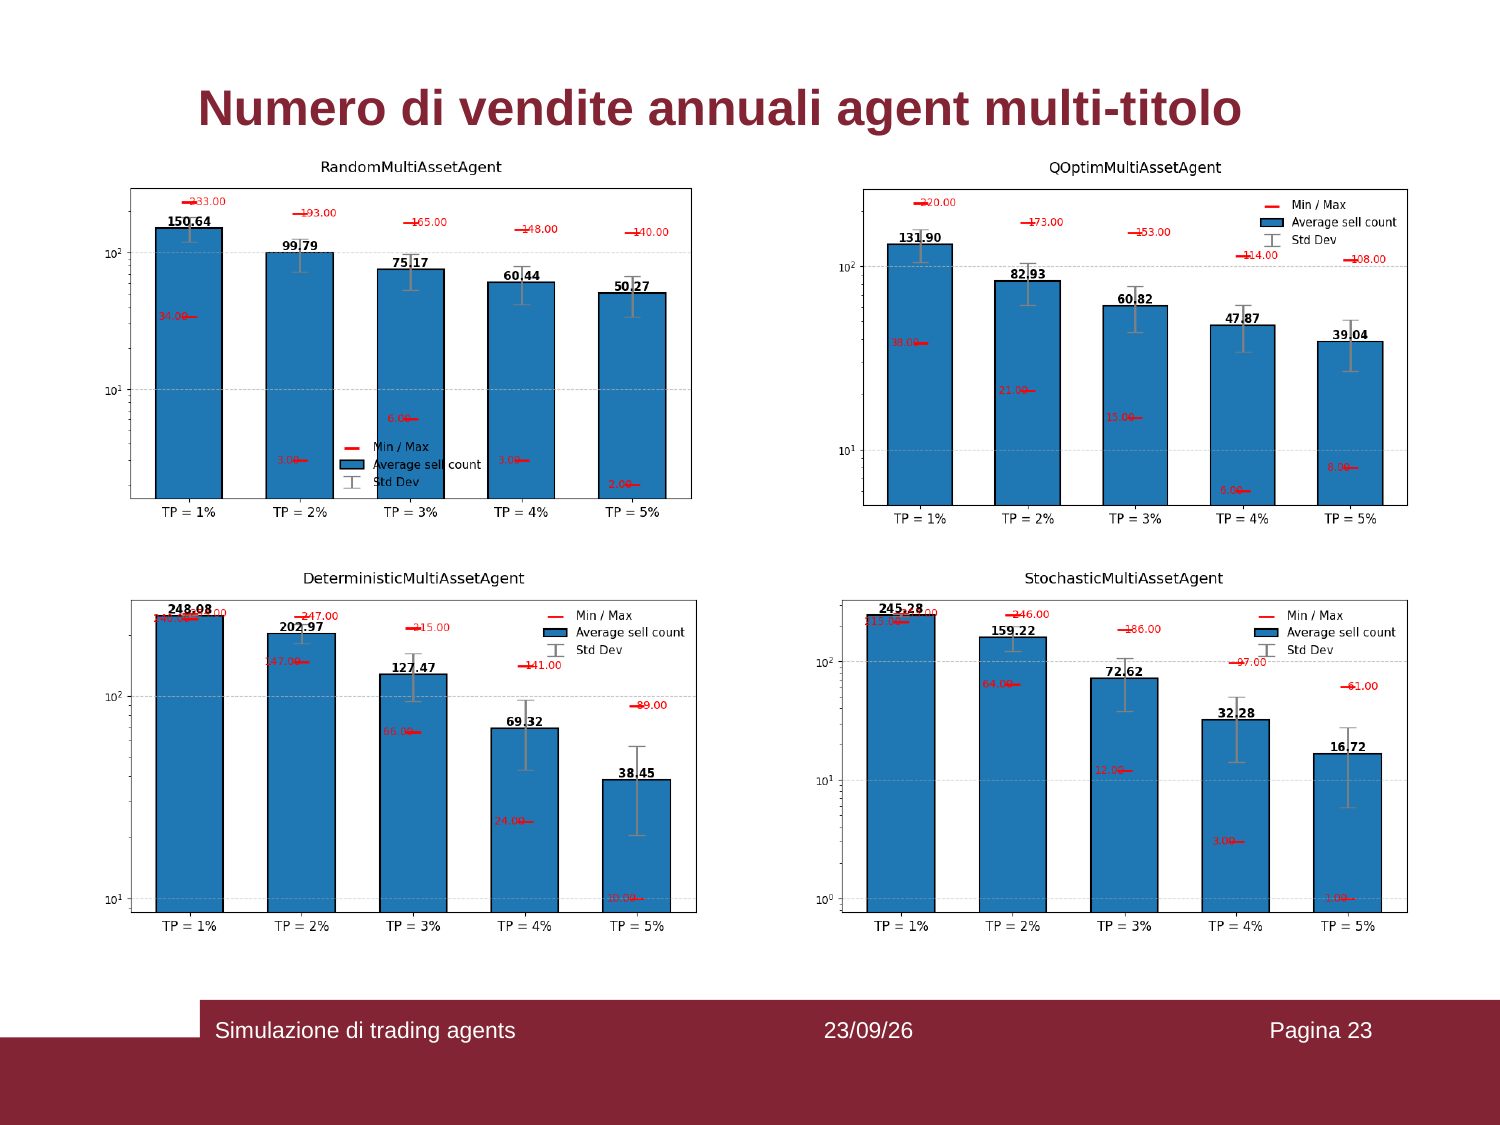

# Numero di vendite annuali agent multi-titolo
Simulazione di trading agents
23